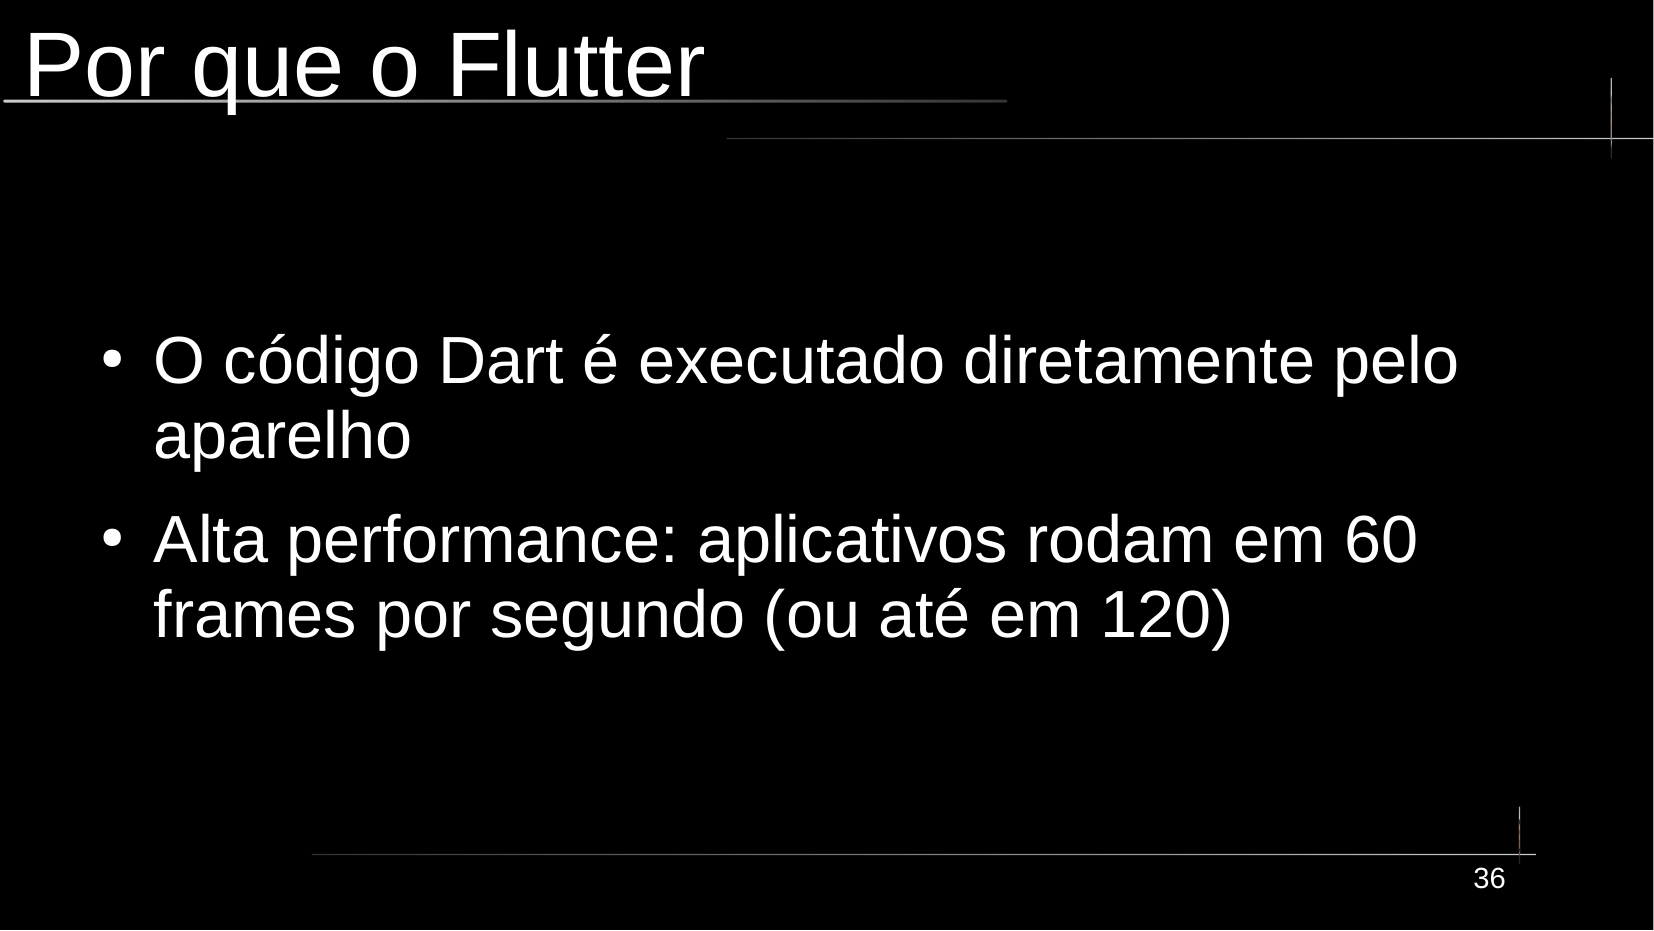

# Por que o Flutter
O código Dart é executado diretamente pelo aparelho
Alta performance: aplicativos rodam em 60 frames por segundo (ou até em 120)
36